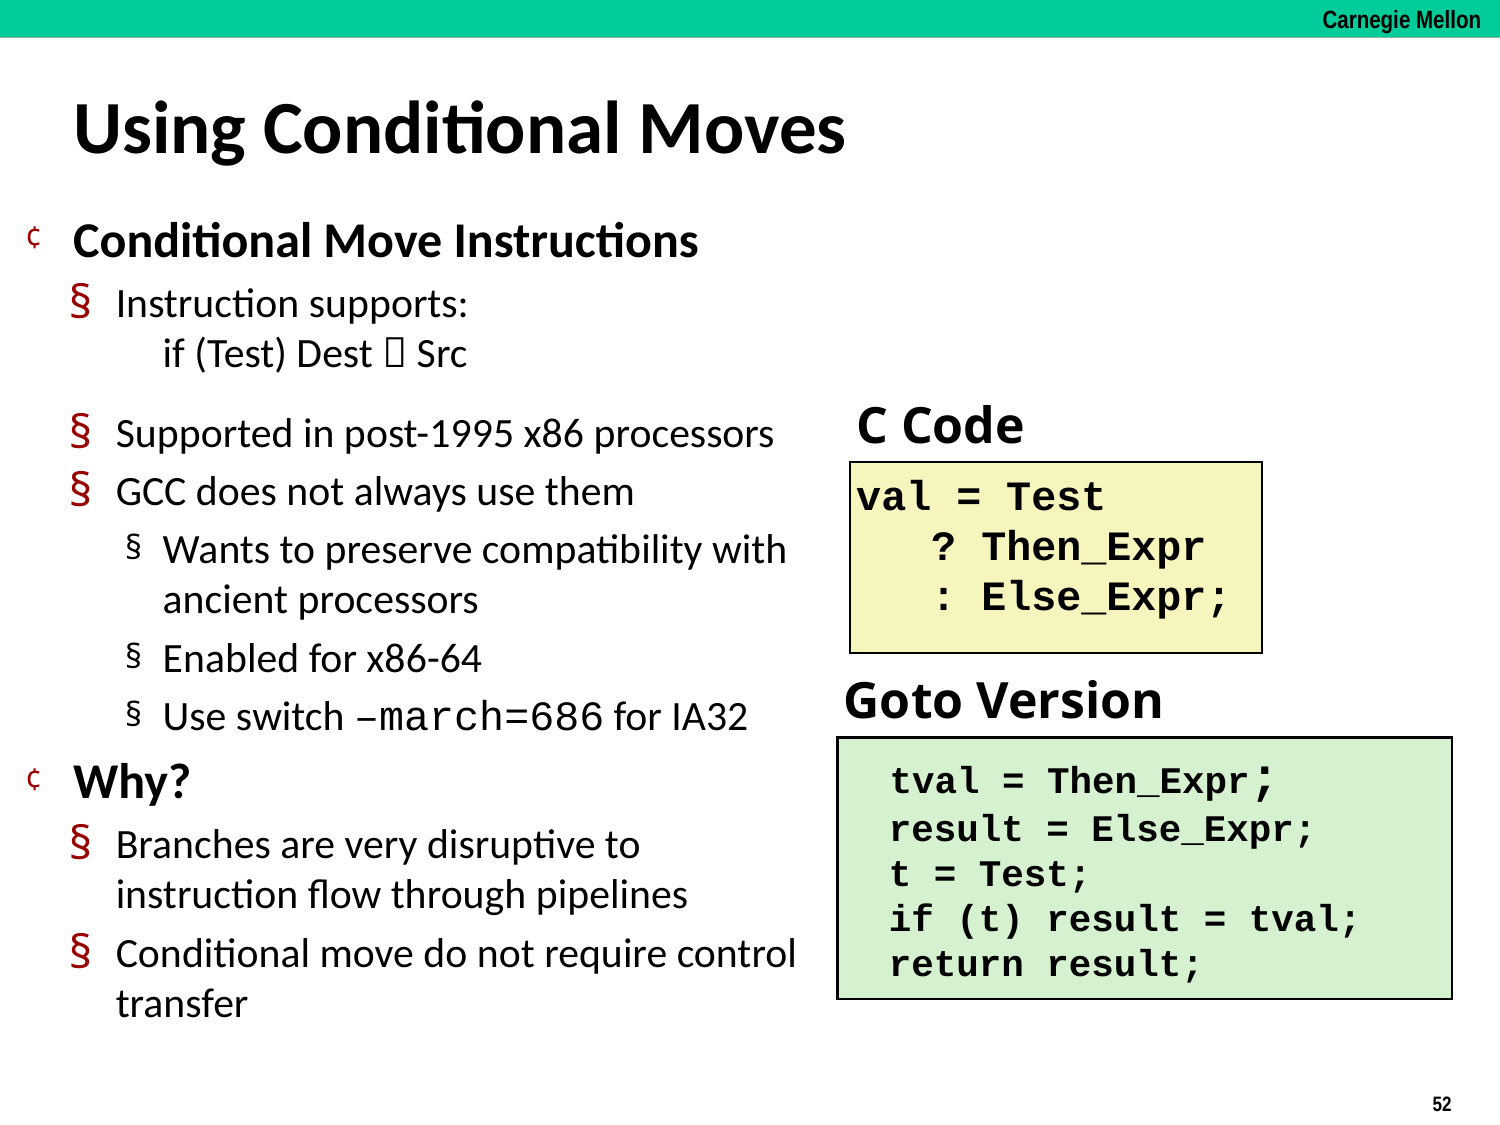

Carnegie Mellon
# Using Conditional Moves
Conditional Move Instructions
Instruction supports:
if (Test) Dest  Src
Supported in post-1995 x86 processors
GCC does not always use them
Wants to preserve compatibility with ancient processors
Enabled for x86-64
Use switch –march=686 for IA32
Why?
Branches are very disruptive to instruction flow through pipelines
Conditional move do not require control transfer
C Code
val = Test
 ? Then_Expr
 : Else_Expr;
Goto Version
	tval = Then_Expr;
 result = Else_Expr;
 t = Test;
 if (t) result = tval;
 return result;